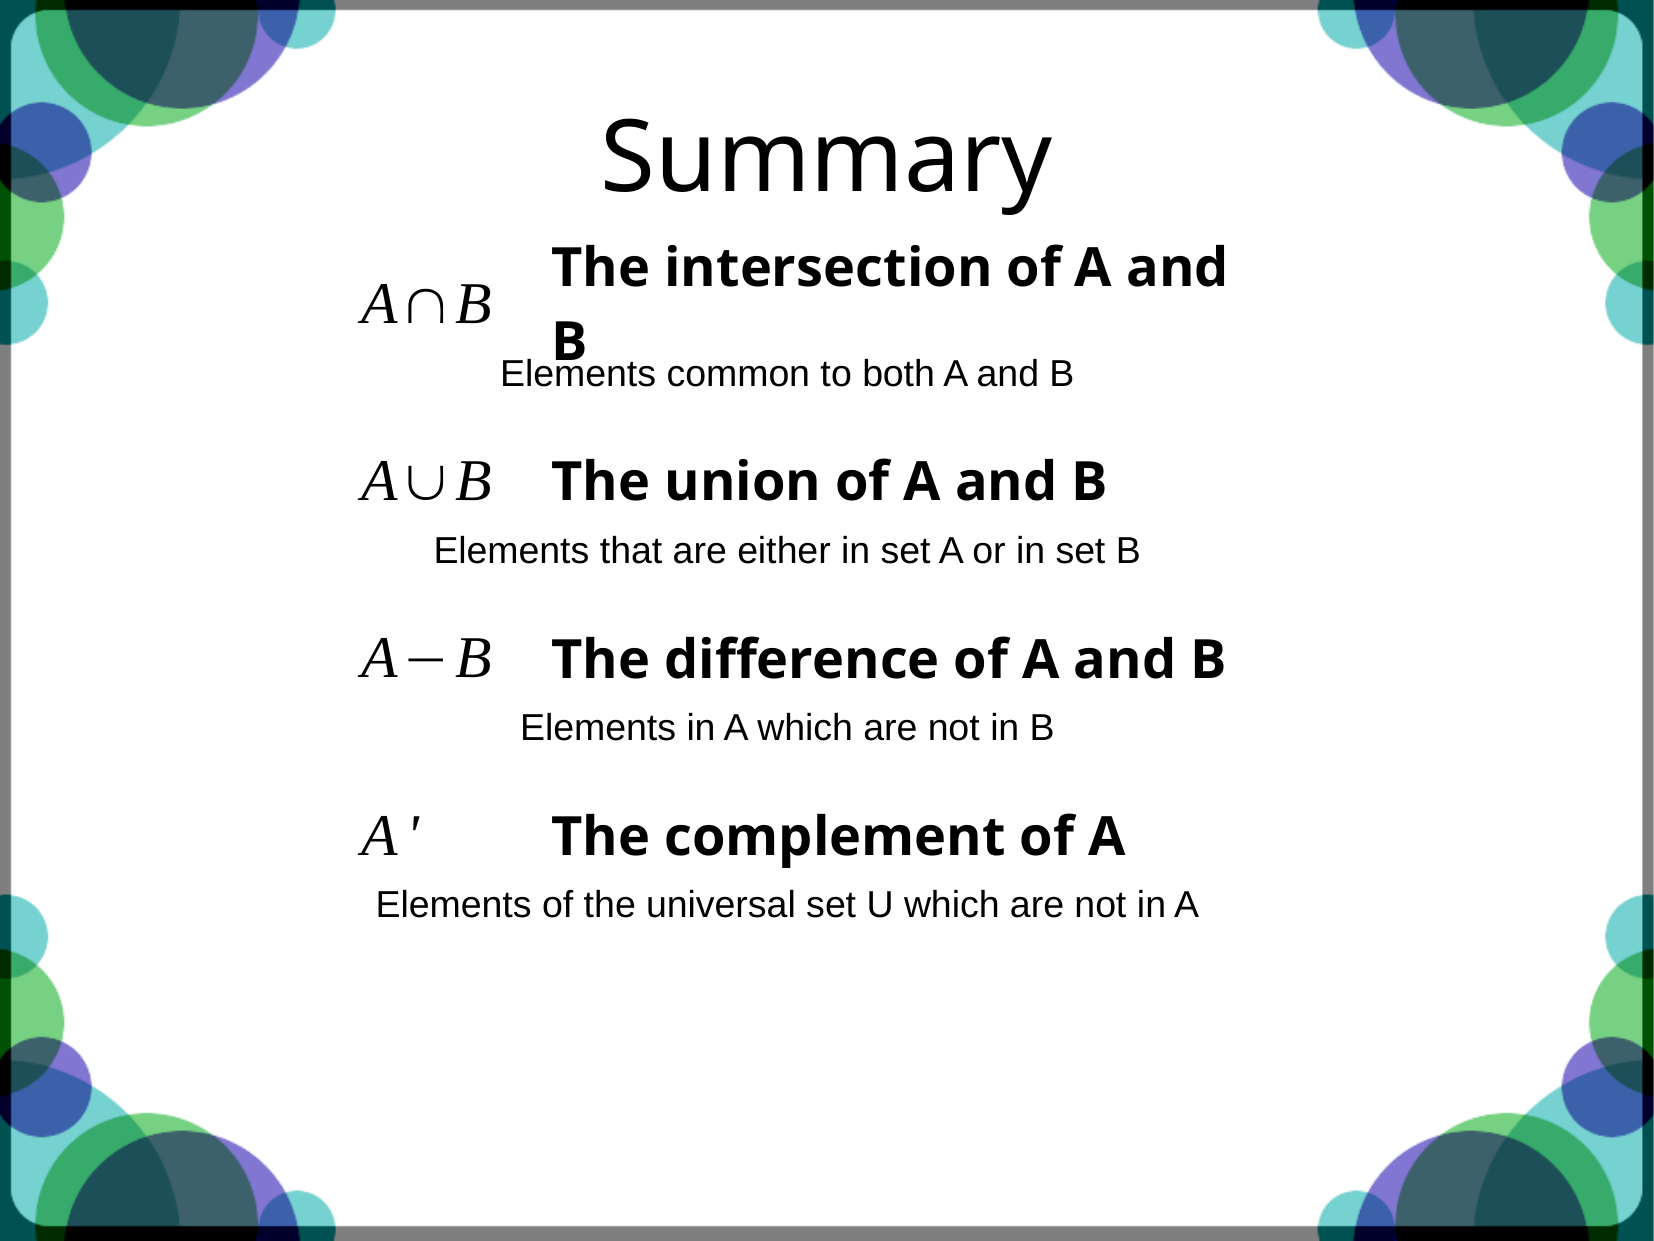

# Summary
The intersection of A and B
Elements common to both A and B
The union of A and B
Elements that are either in set A or in set B
The difference of A and B
Elements in A which are not in B
The complement of A
Elements of the universal set U which are not in A